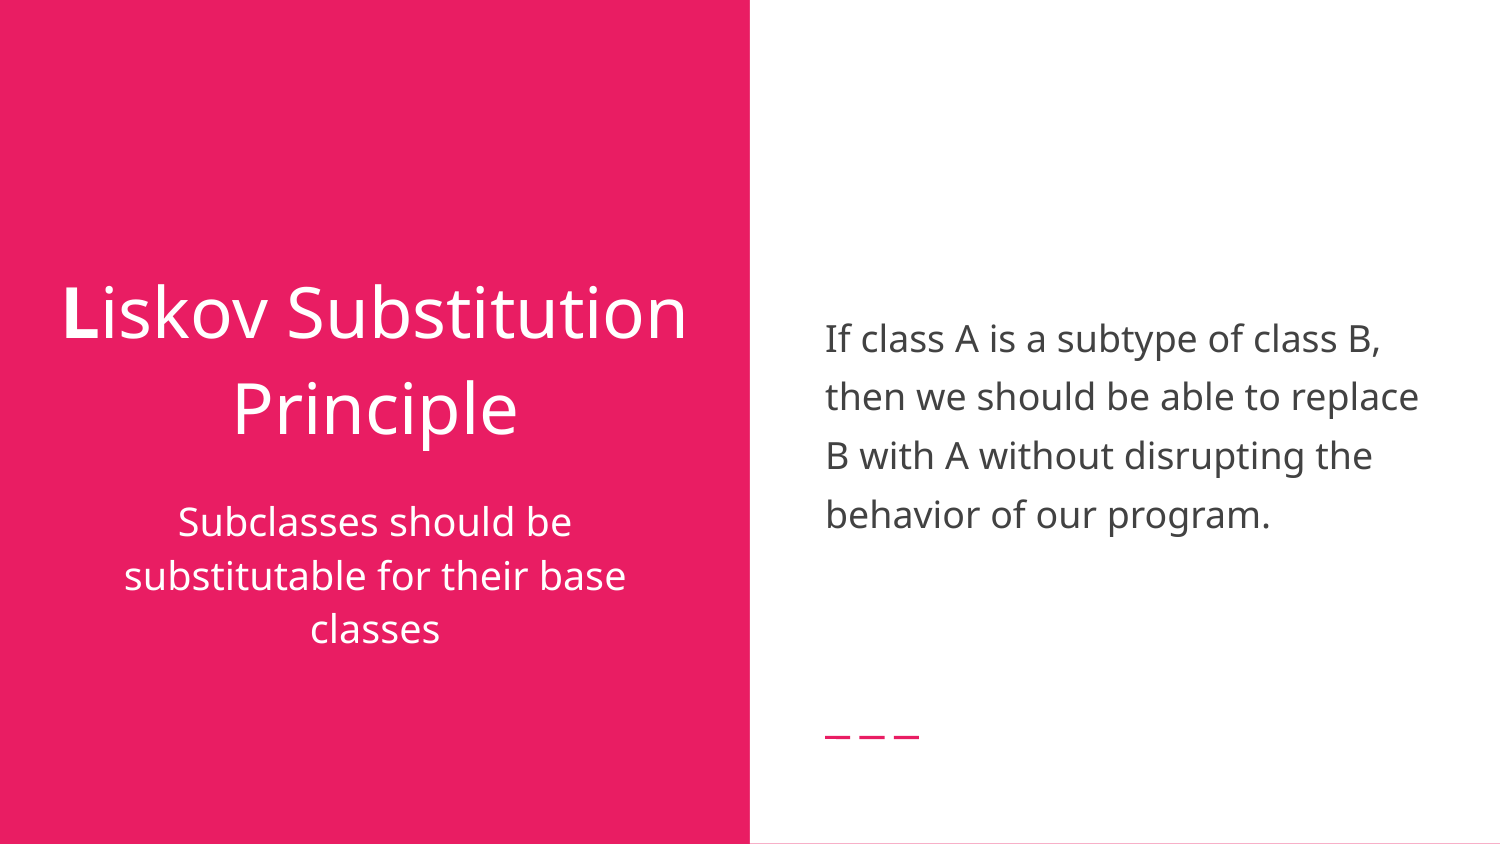

If class A is a subtype of class B, then we should be able to replace B with A without disrupting the behavior of our program.
# Liskov Substitution Principle
Subclasses should be substitutable for their base classes